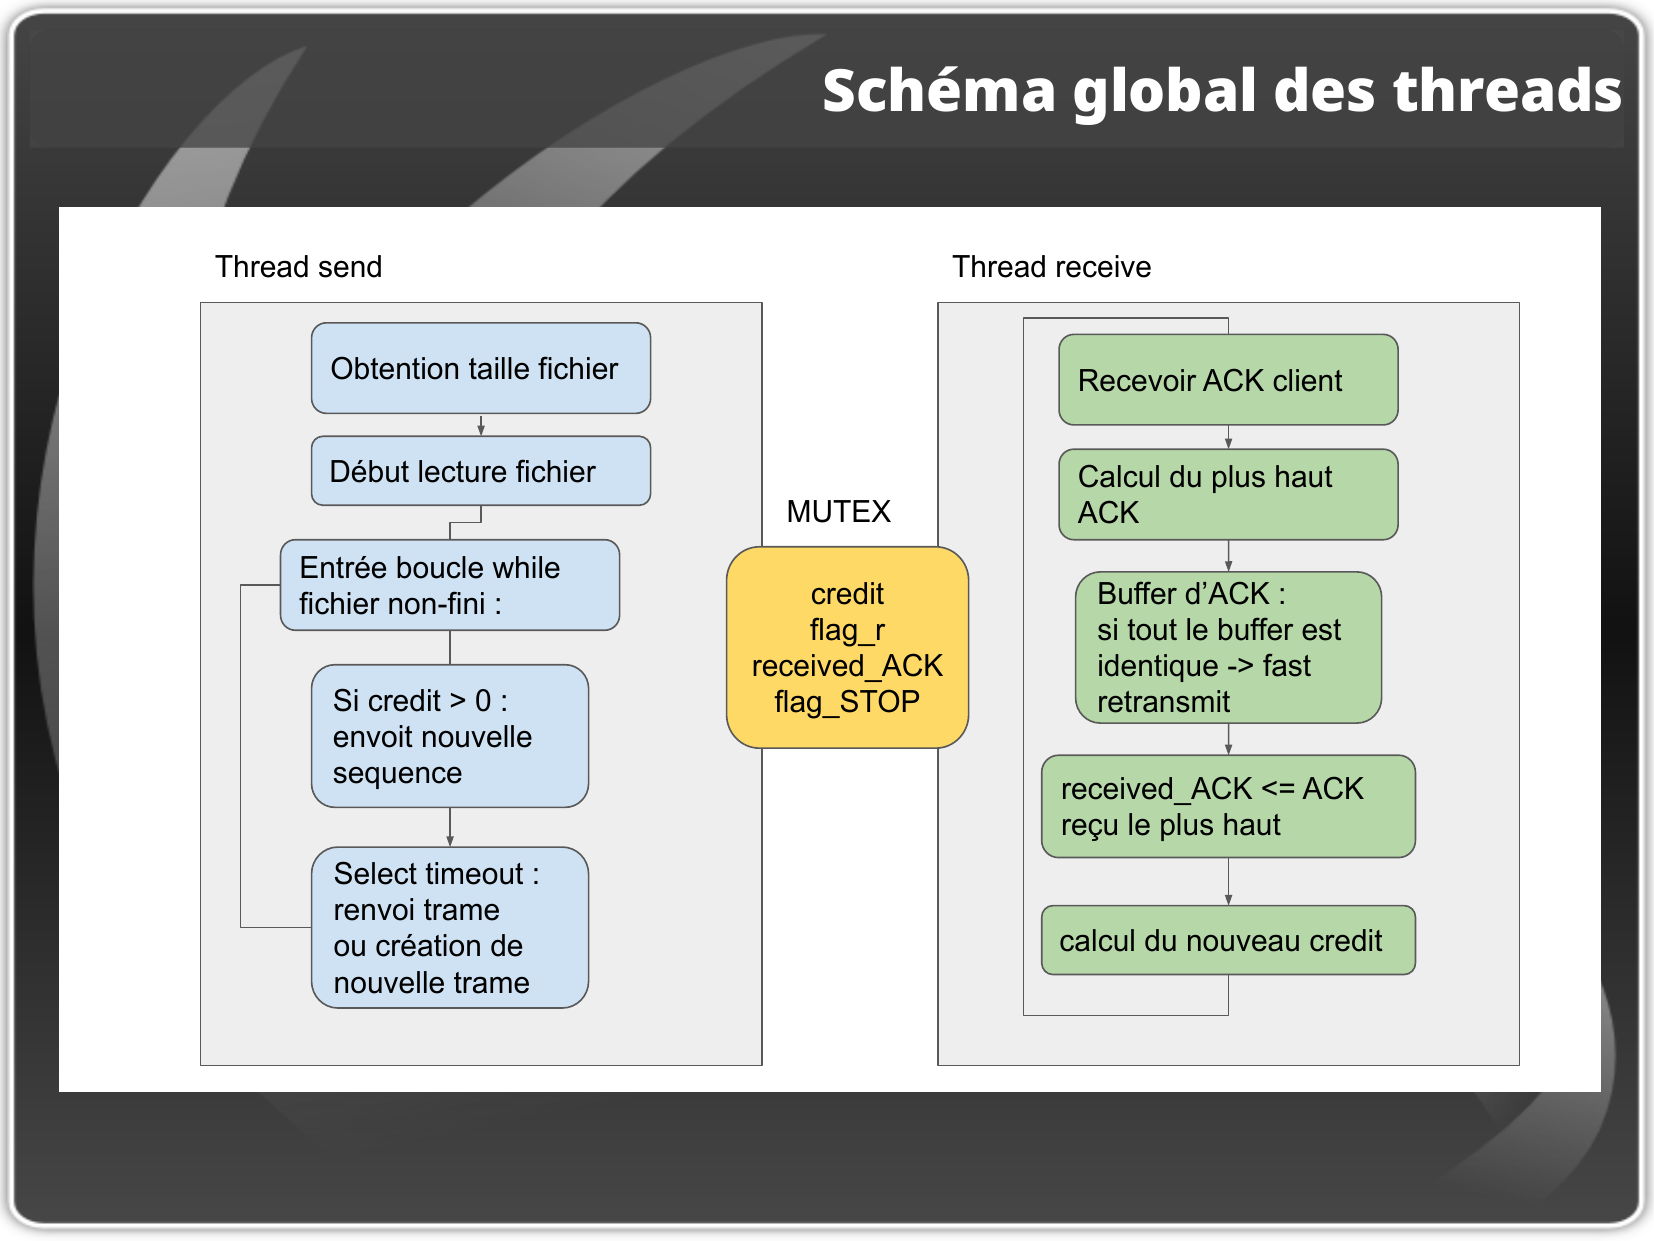

# Schéma global des threads
credit
received_ack
flag_r
flag_STOP